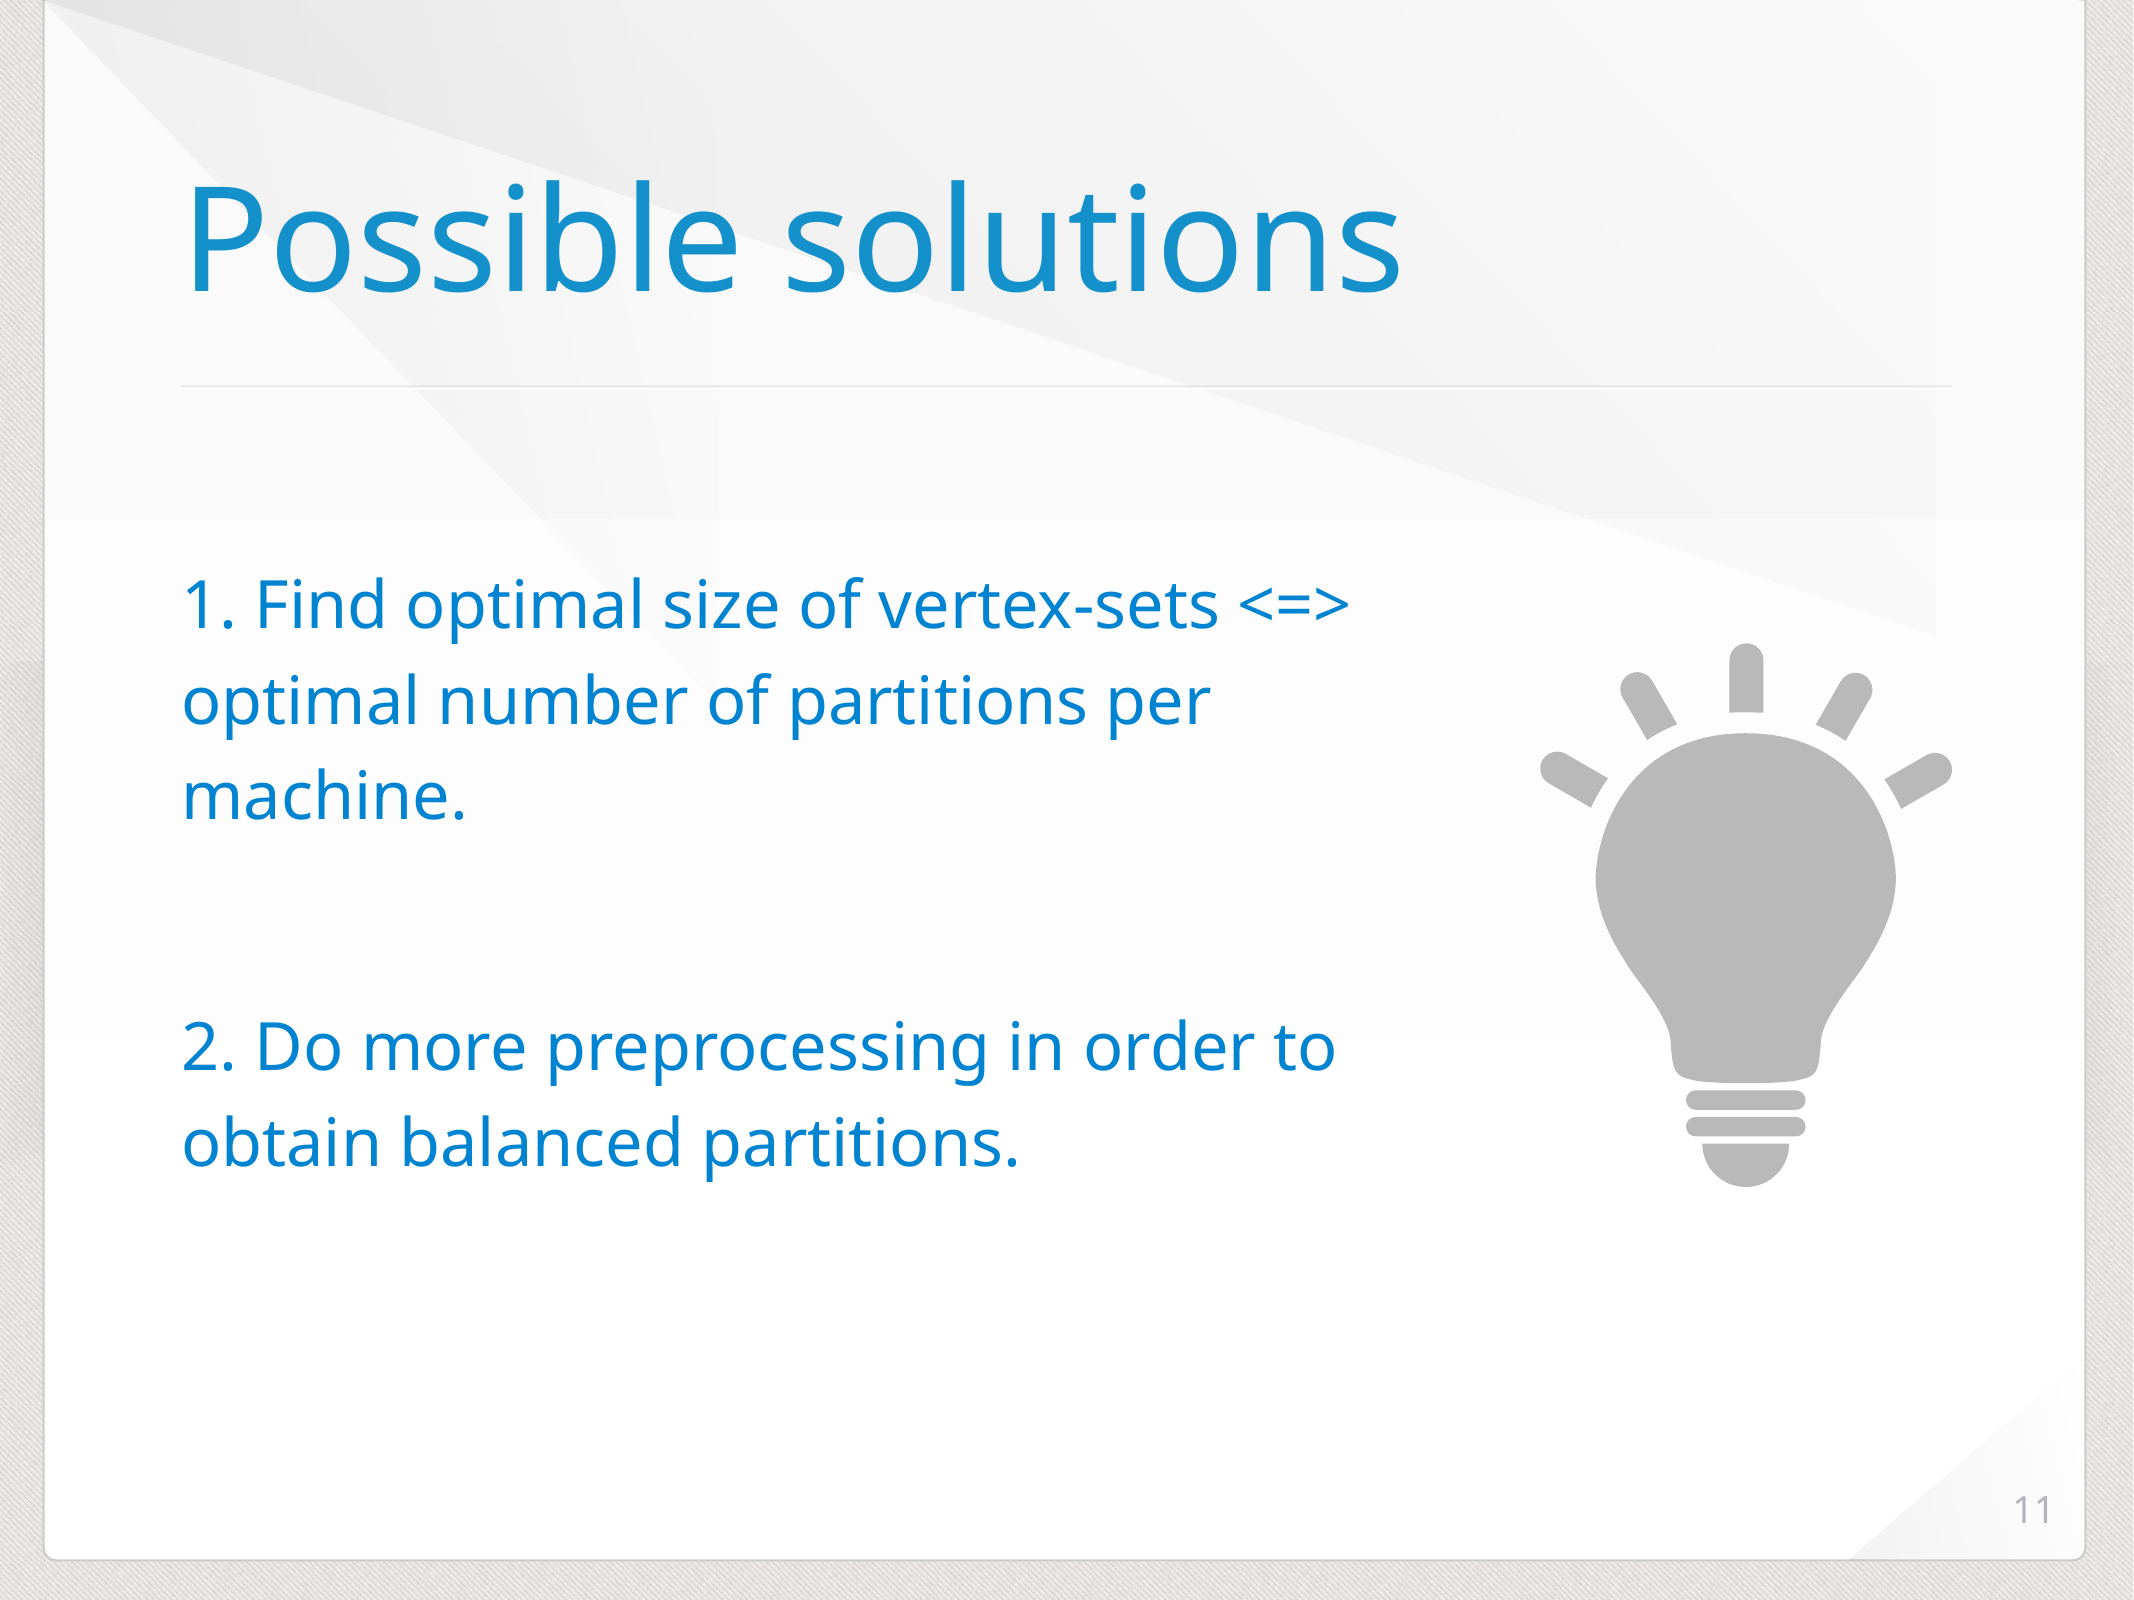

# Possible solutions
1. Find optimal size of vertex-sets <=> optimal number of partitions per machine.
2. Do more preprocessing in order to obtain balanced partitions.